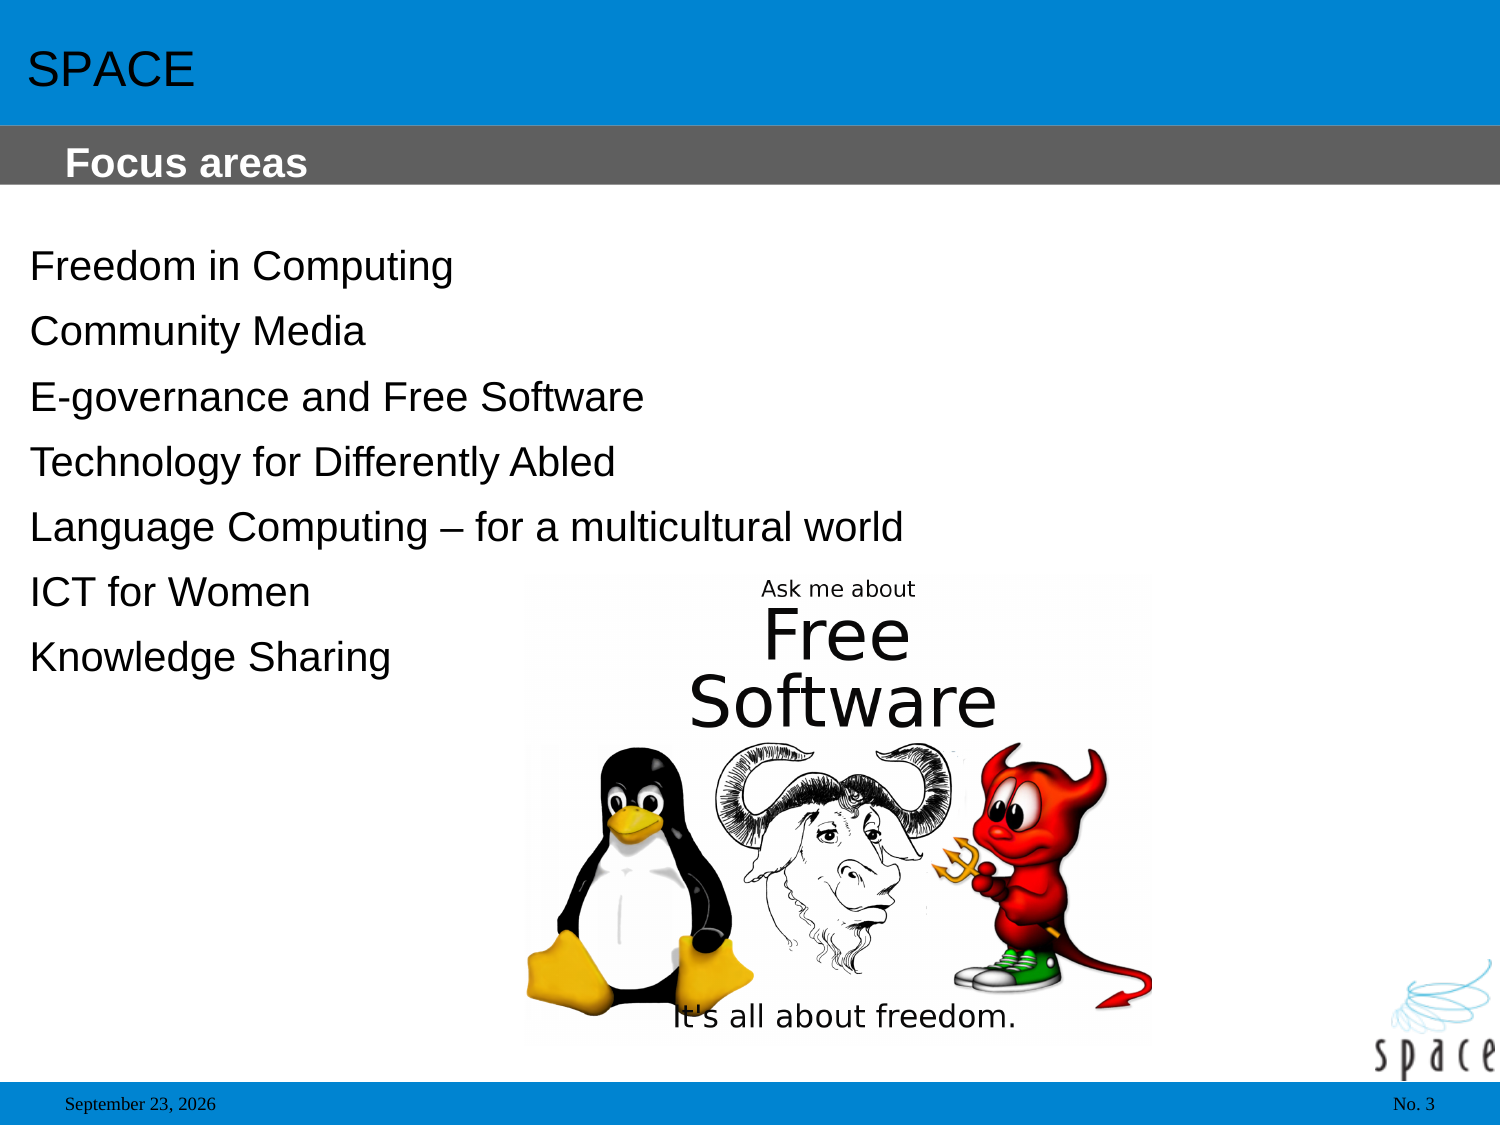

# Focus areas
Freedom in Computing
Community Media
E-governance and Free Software
Technology for Differently Abled
Language Computing – for a multicultural world
ICT for Women
Knowledge Sharing
3